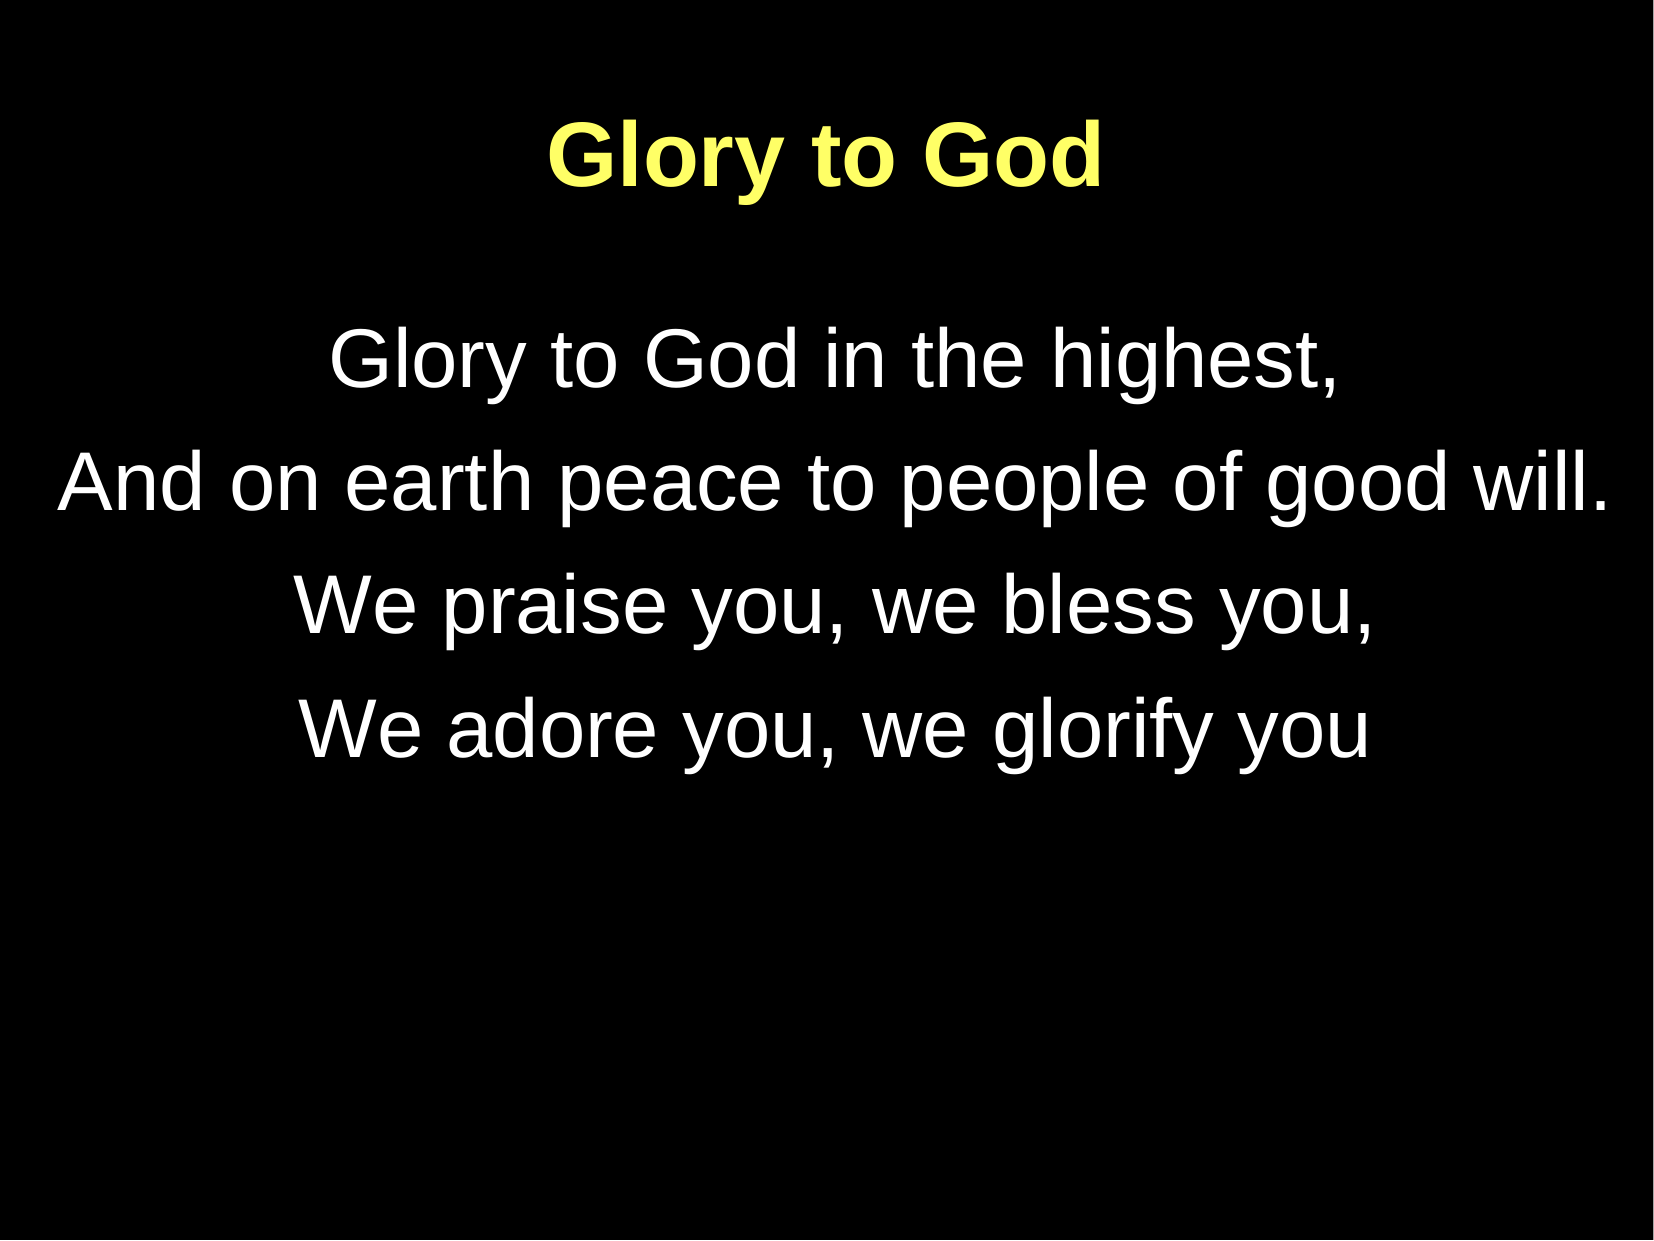

# Glory to God
Glory to God in the highest,
And on earth peace to people of good will.
We praise you, we bless you,
We adore you, we glorify you